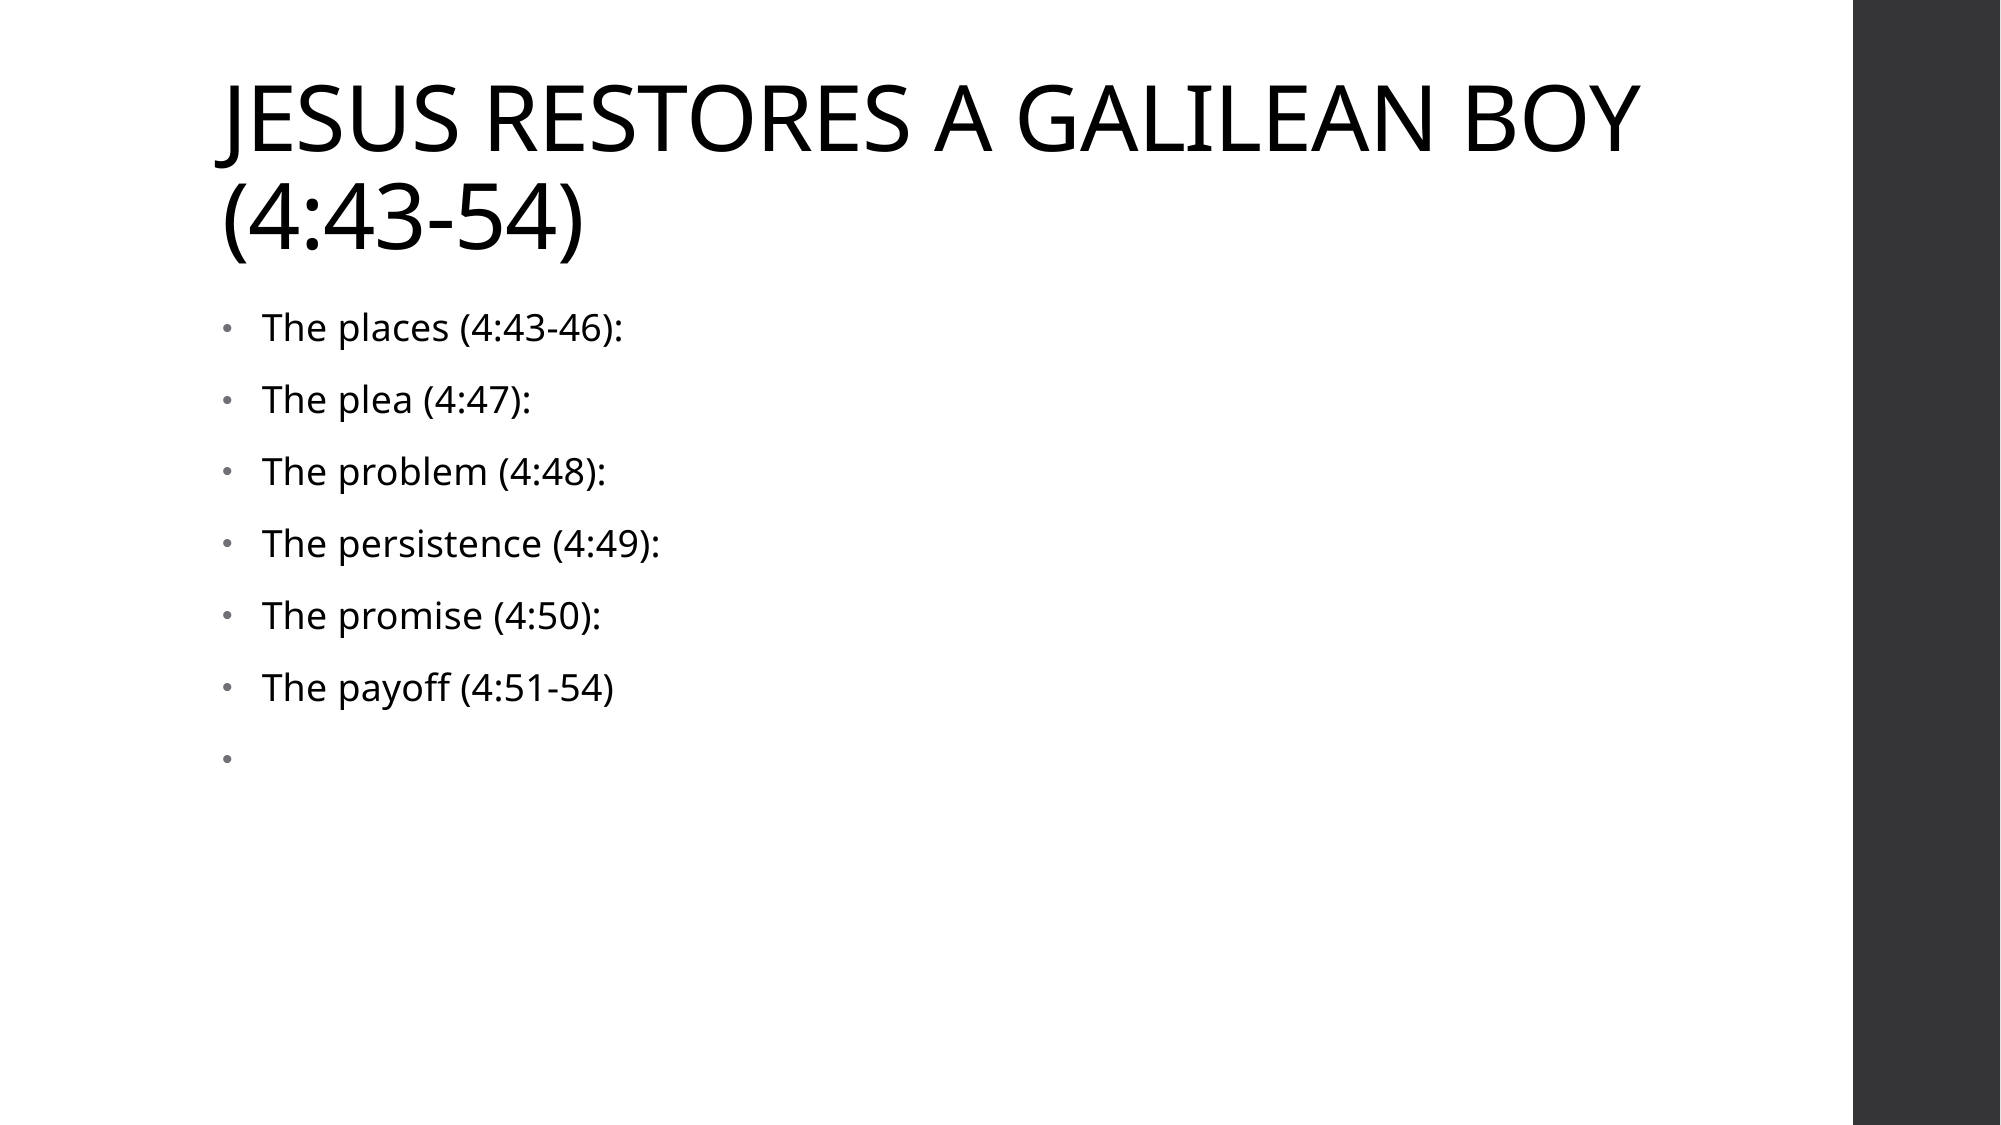

# JESUS RESTORES A GALILEAN BOY (4:43-54)
 The places (4:43-46):
 The plea (4:47):
 The problem (4:48):
 The persistence (4:49):
 The promise (4:50):
 The payoff (4:51-54)